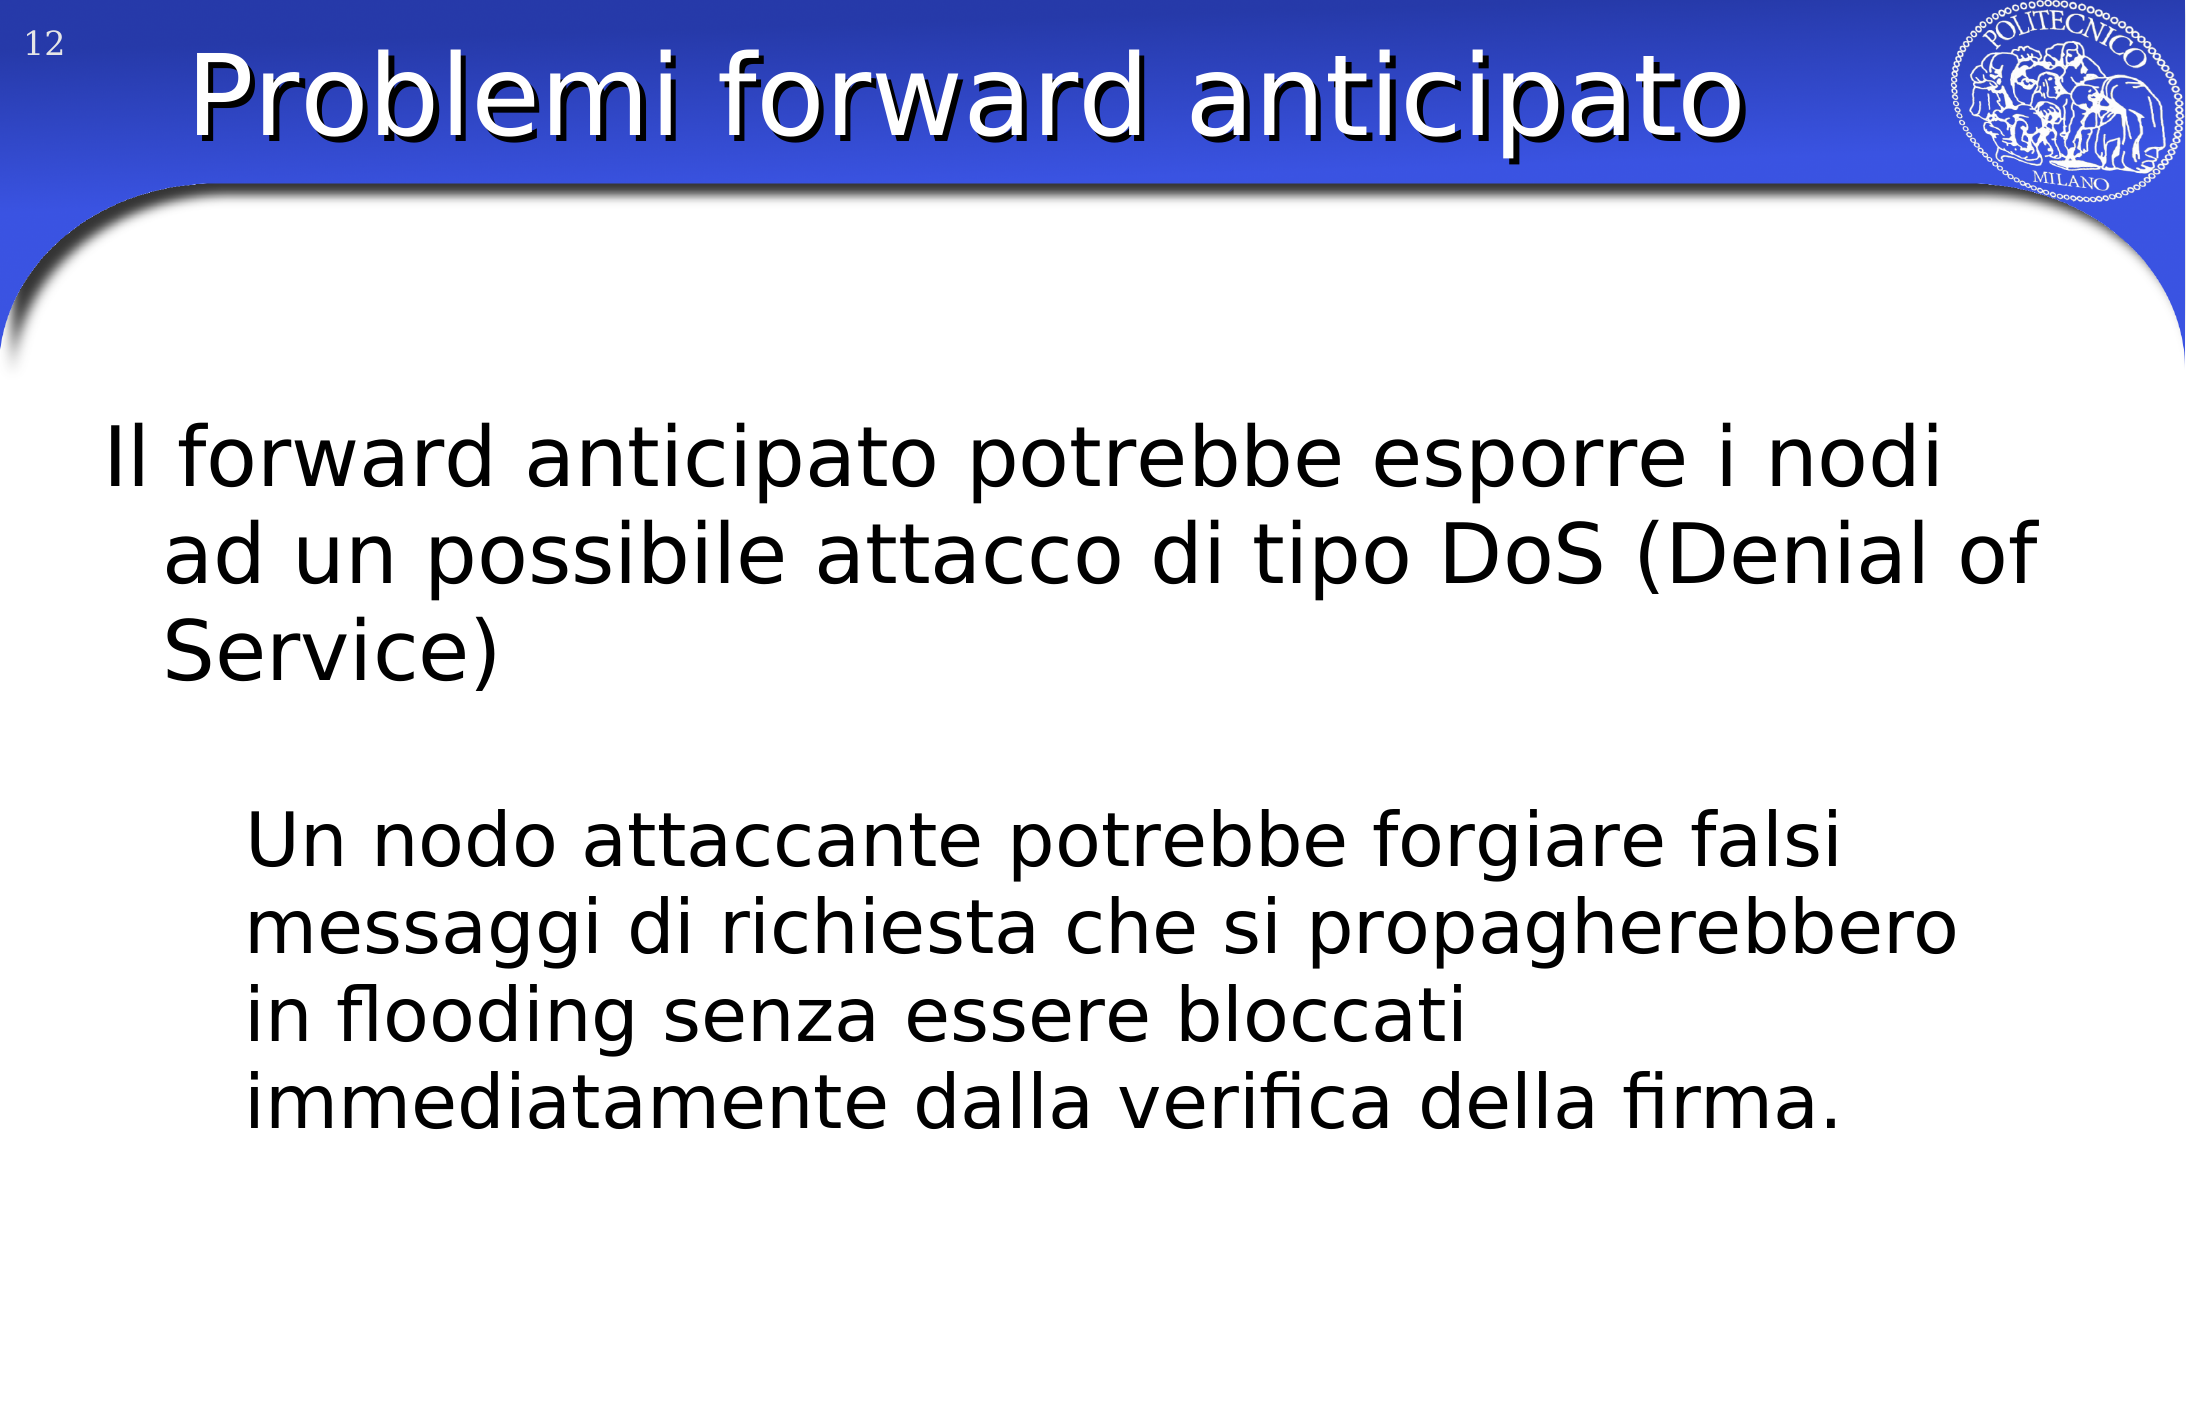

12
# Problemi forward anticipato
Il forward anticipato potrebbe esporre i nodi ad un possibile attacco di tipo DoS (Denial of Service)
 Un nodo attaccante potrebbe forgiare falsi messaggi di richiesta che si propagherebbero in flooding senza essere bloccati immediatamente dalla verifica della firma.